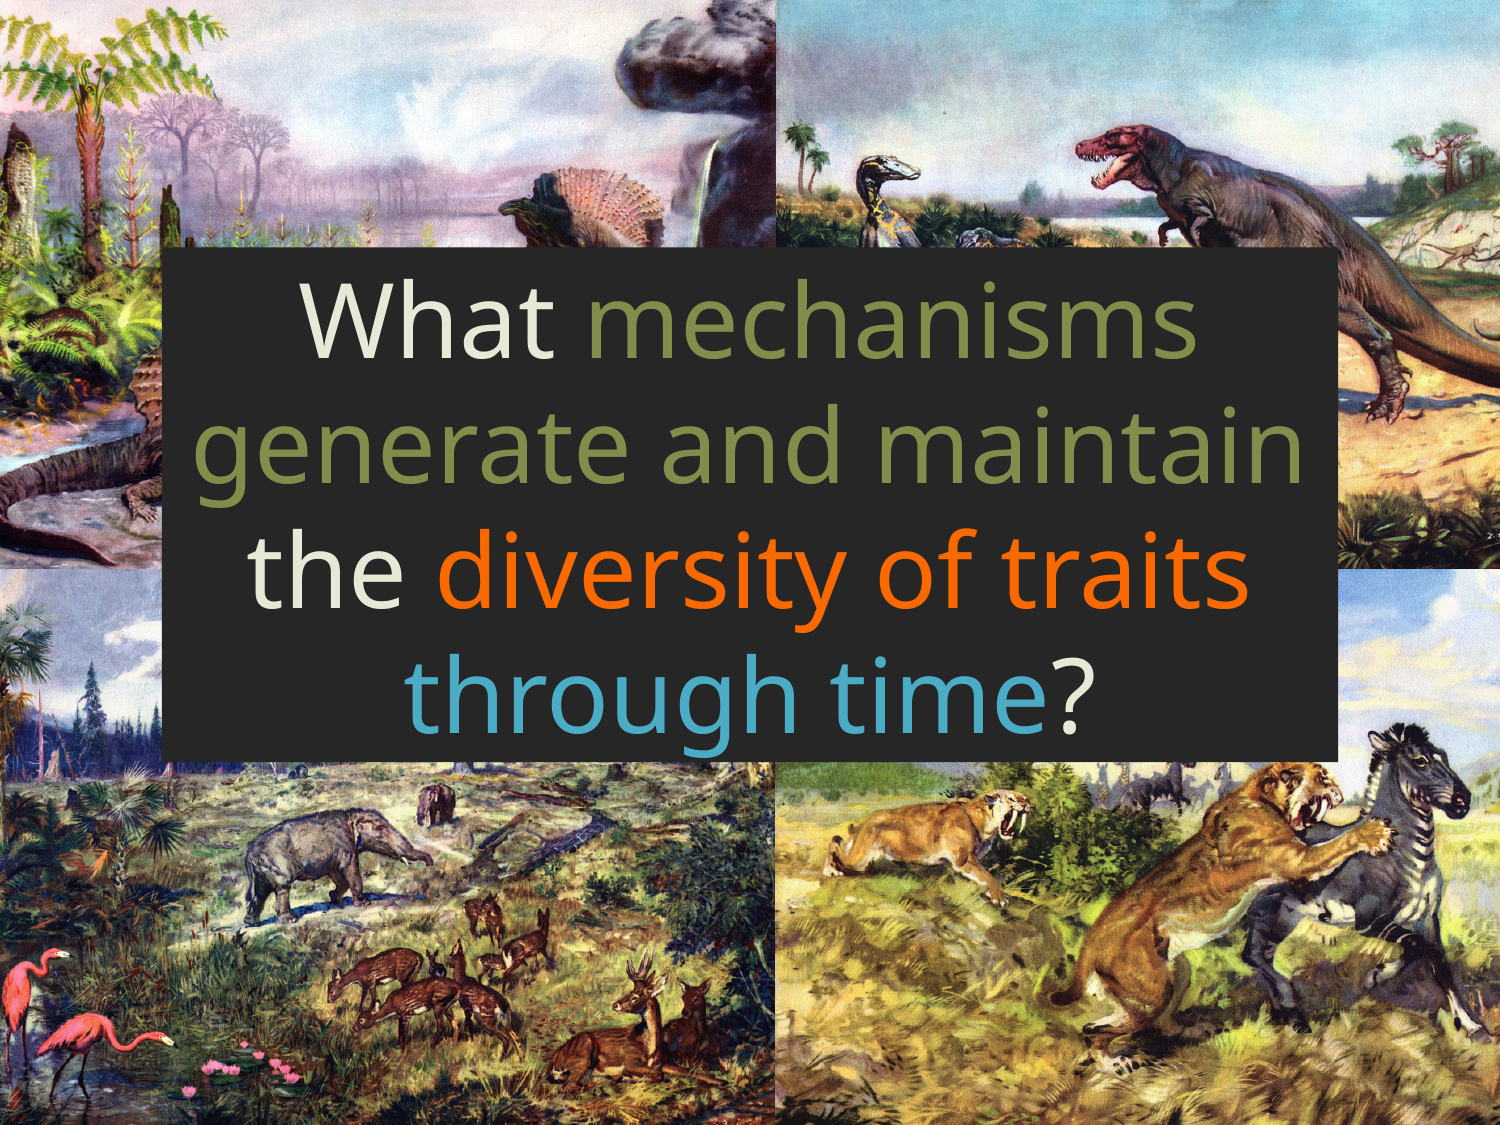

What mechanisms generate and maintain the diversity of traits through time?